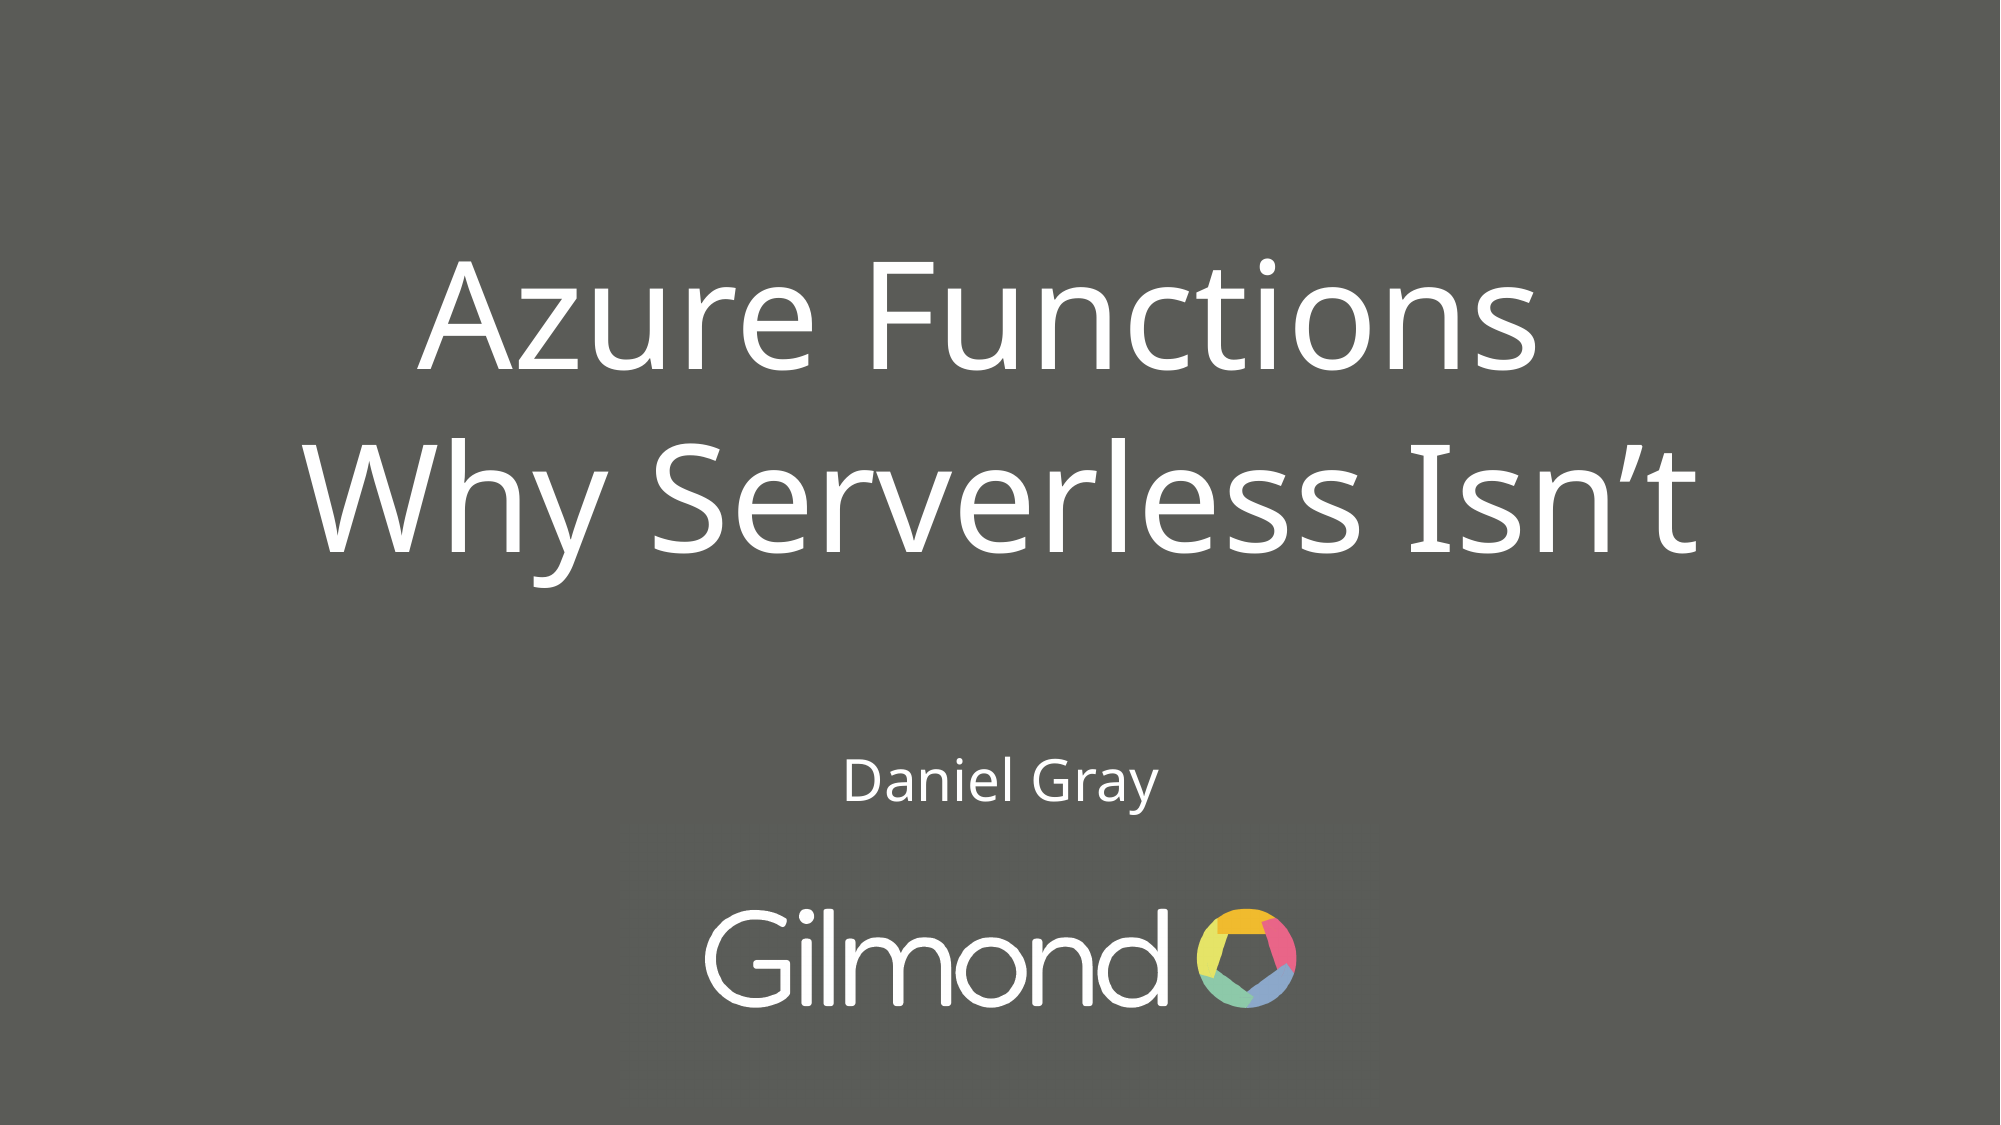

# Azure Functions
Why Serverless Isn’t
Daniel Gray